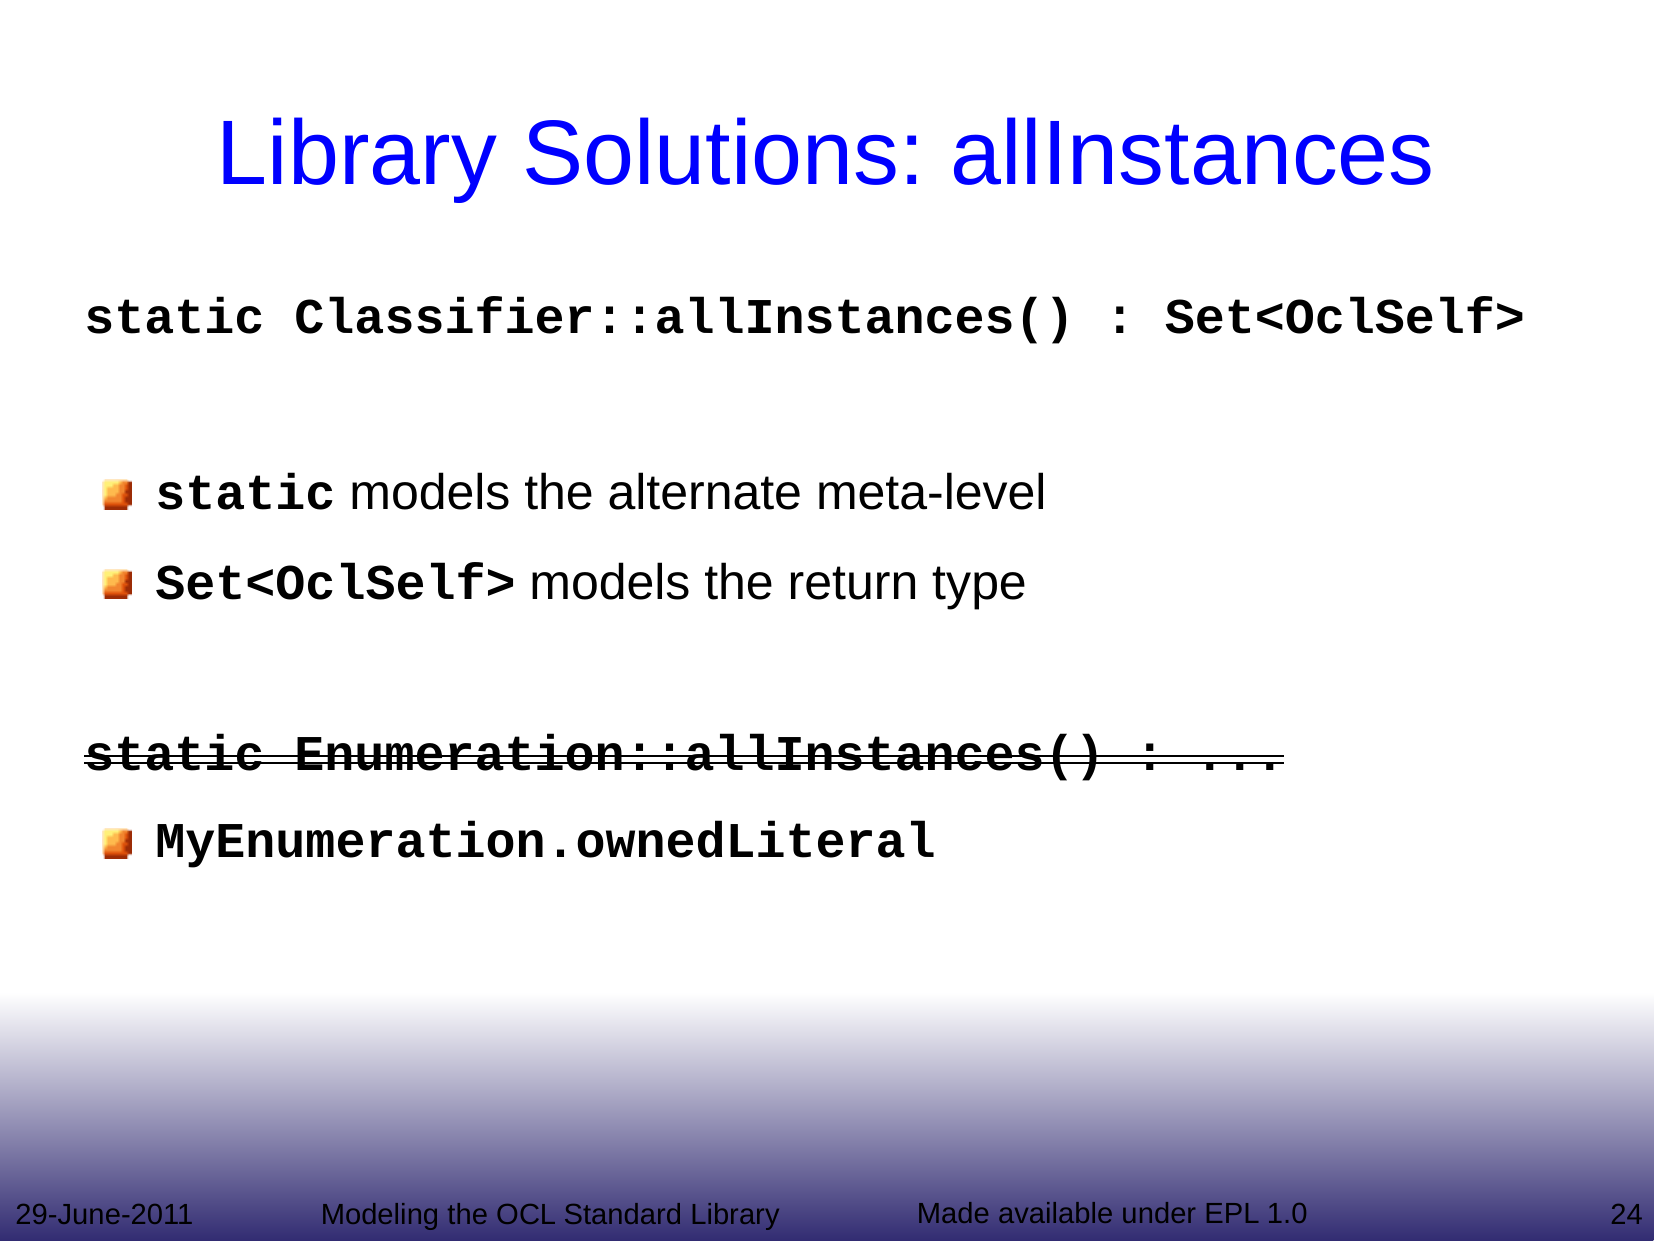

# Library Solutions: allInstances
static Classifier::allInstances() : Set<OclSelf>
static models the alternate meta-level
Set<OclSelf> models the return type
static Enumeration::allInstances() : ...
MyEnumeration.ownedLiteral
29-June-2011
Modeling the OCL Standard Library
24